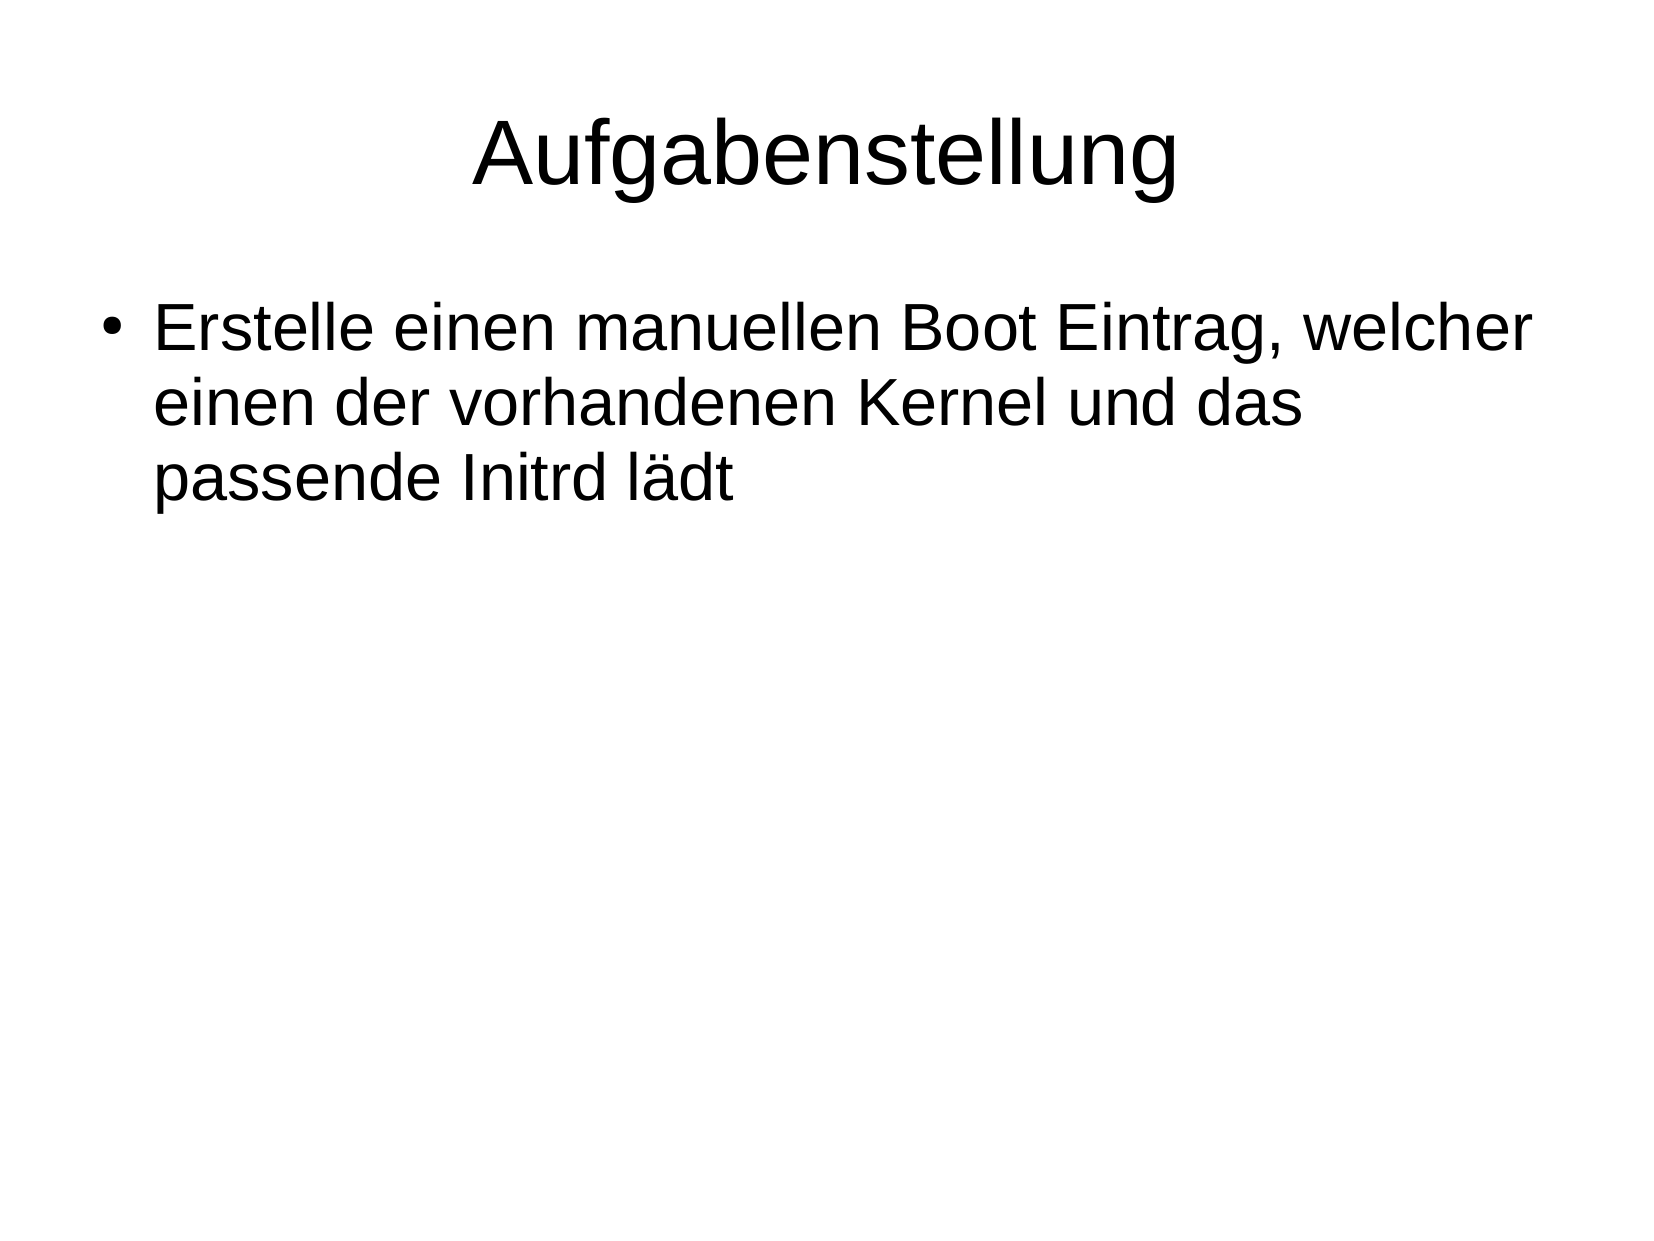

# Aufgabenstellung
Erstelle einen manuellen Boot Eintrag, welcher einen der vorhandenen Kernel und das passende Initrd lädt